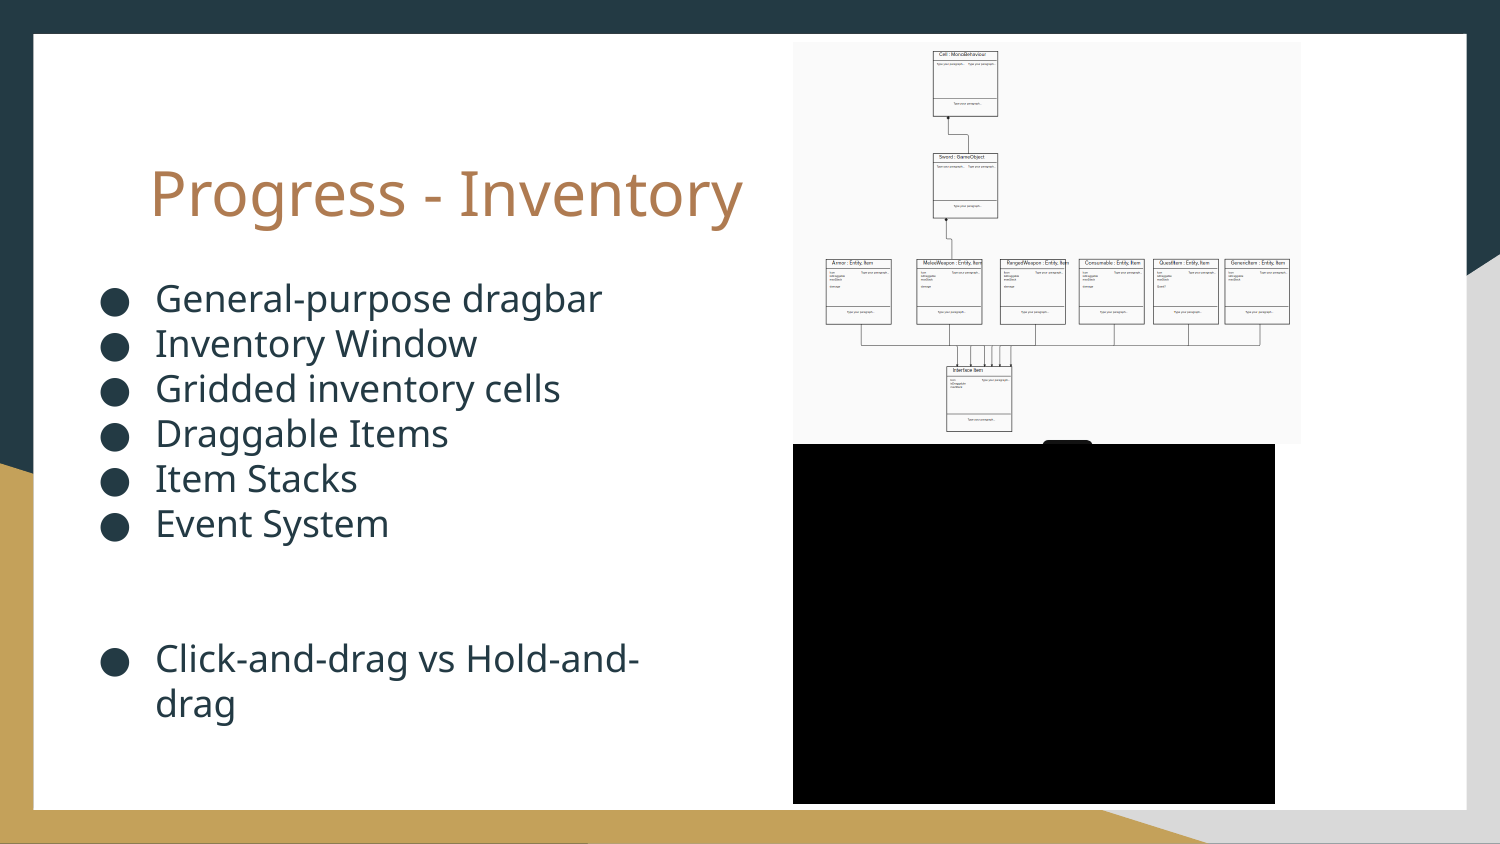

# Progress - Inventory
General-purpose dragbar
Inventory Window
Gridded inventory cells
Draggable Items
Item Stacks
Event System
Click-and-drag vs Hold-and-drag